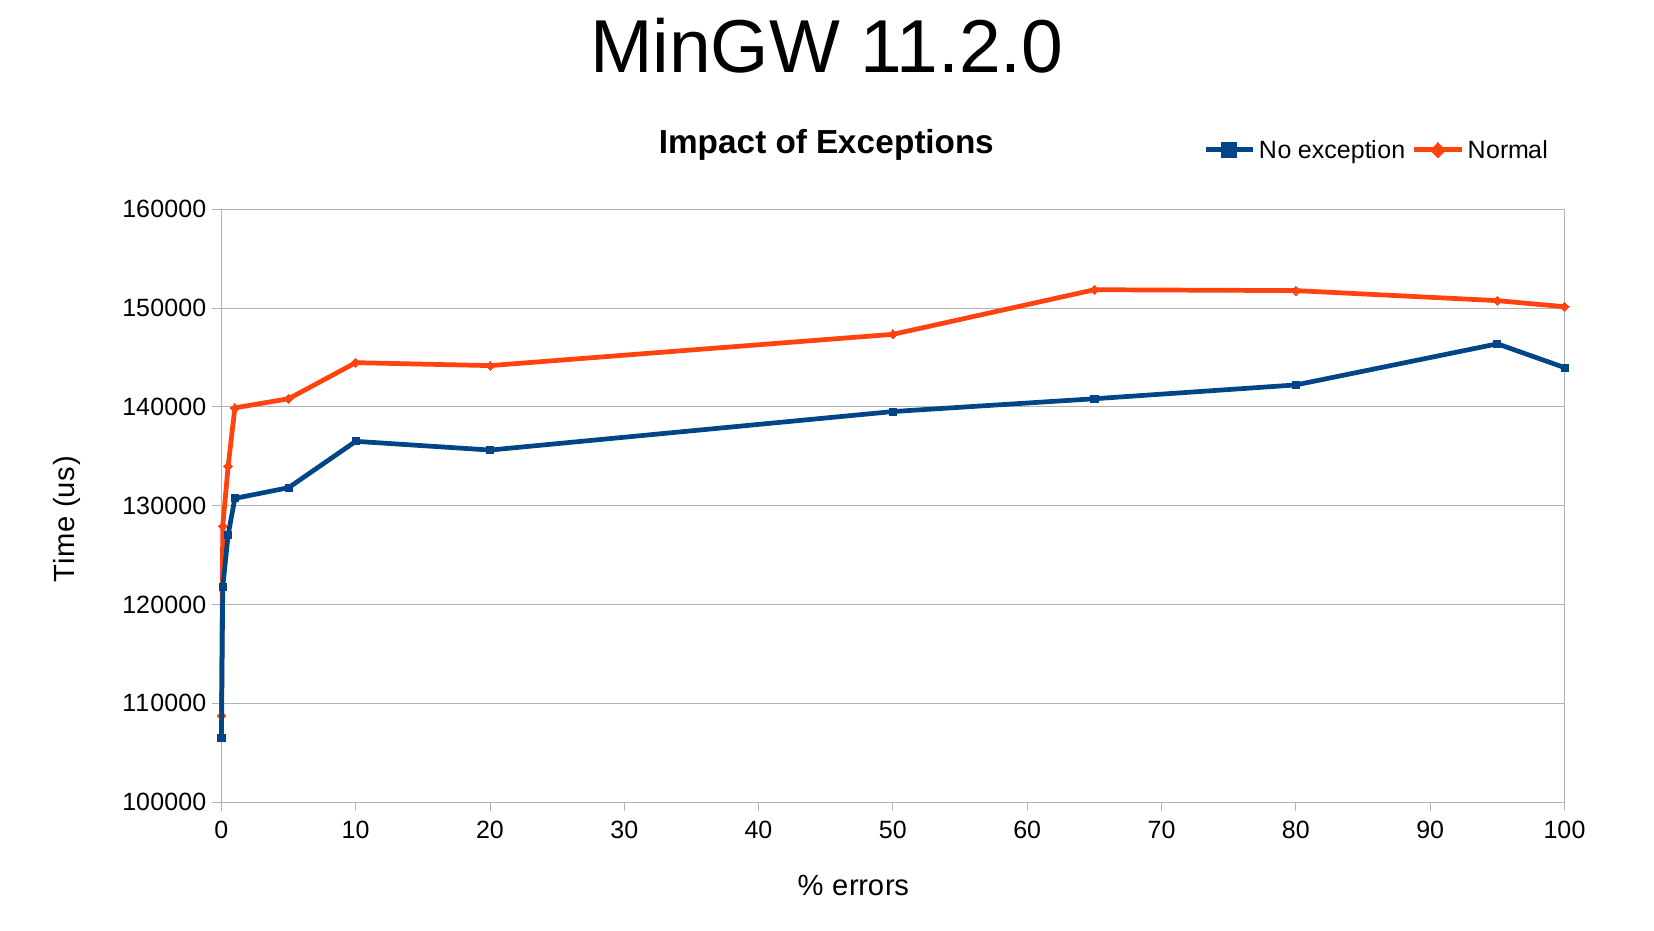

# MinGW 11.2.0
### Chart: Impact of Exceptions
| Category | No exception | Normal |
|---|---|---|